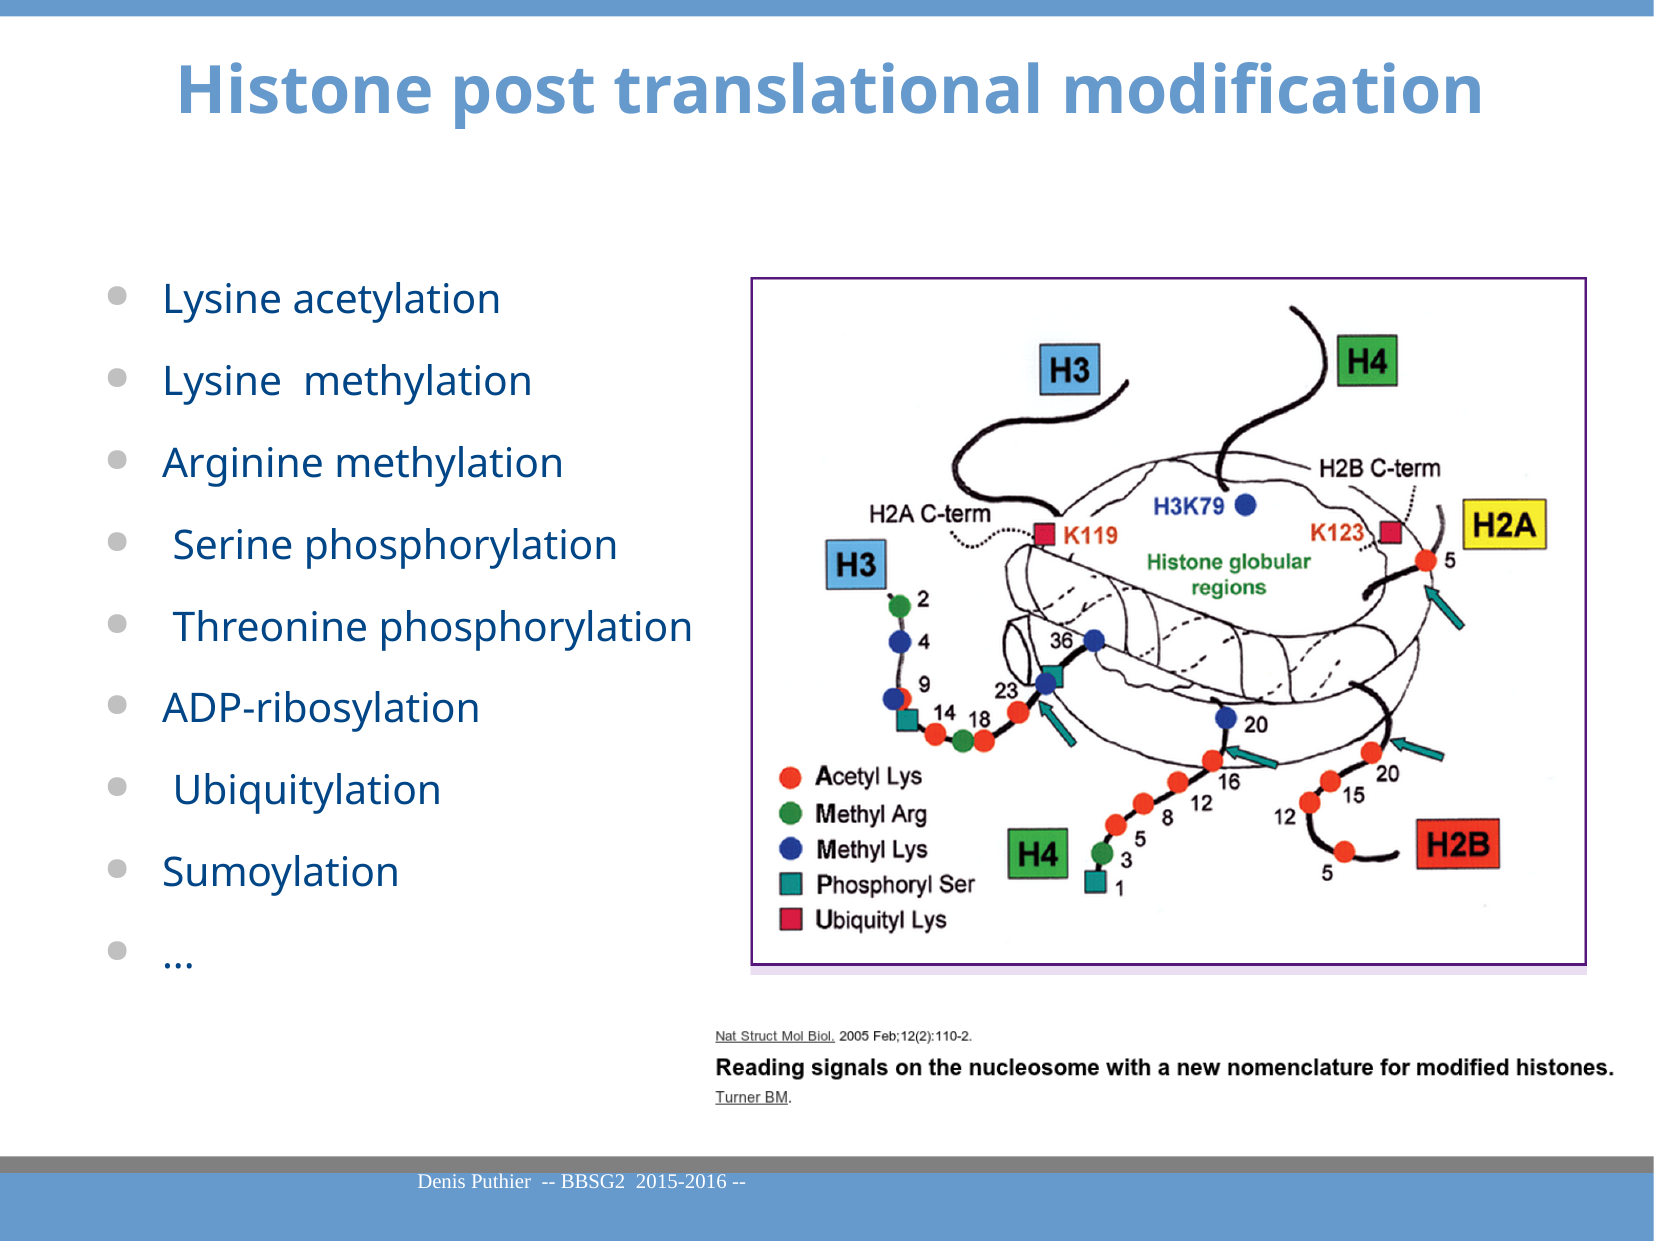

# Histone post translational modification
Lysine acetylation
Lysine methylation
Arginine methylation
 Serine phosphorylation
 Threonine phosphorylation
ADP-ribosylation
 Ubiquitylation
Sumoylation
...